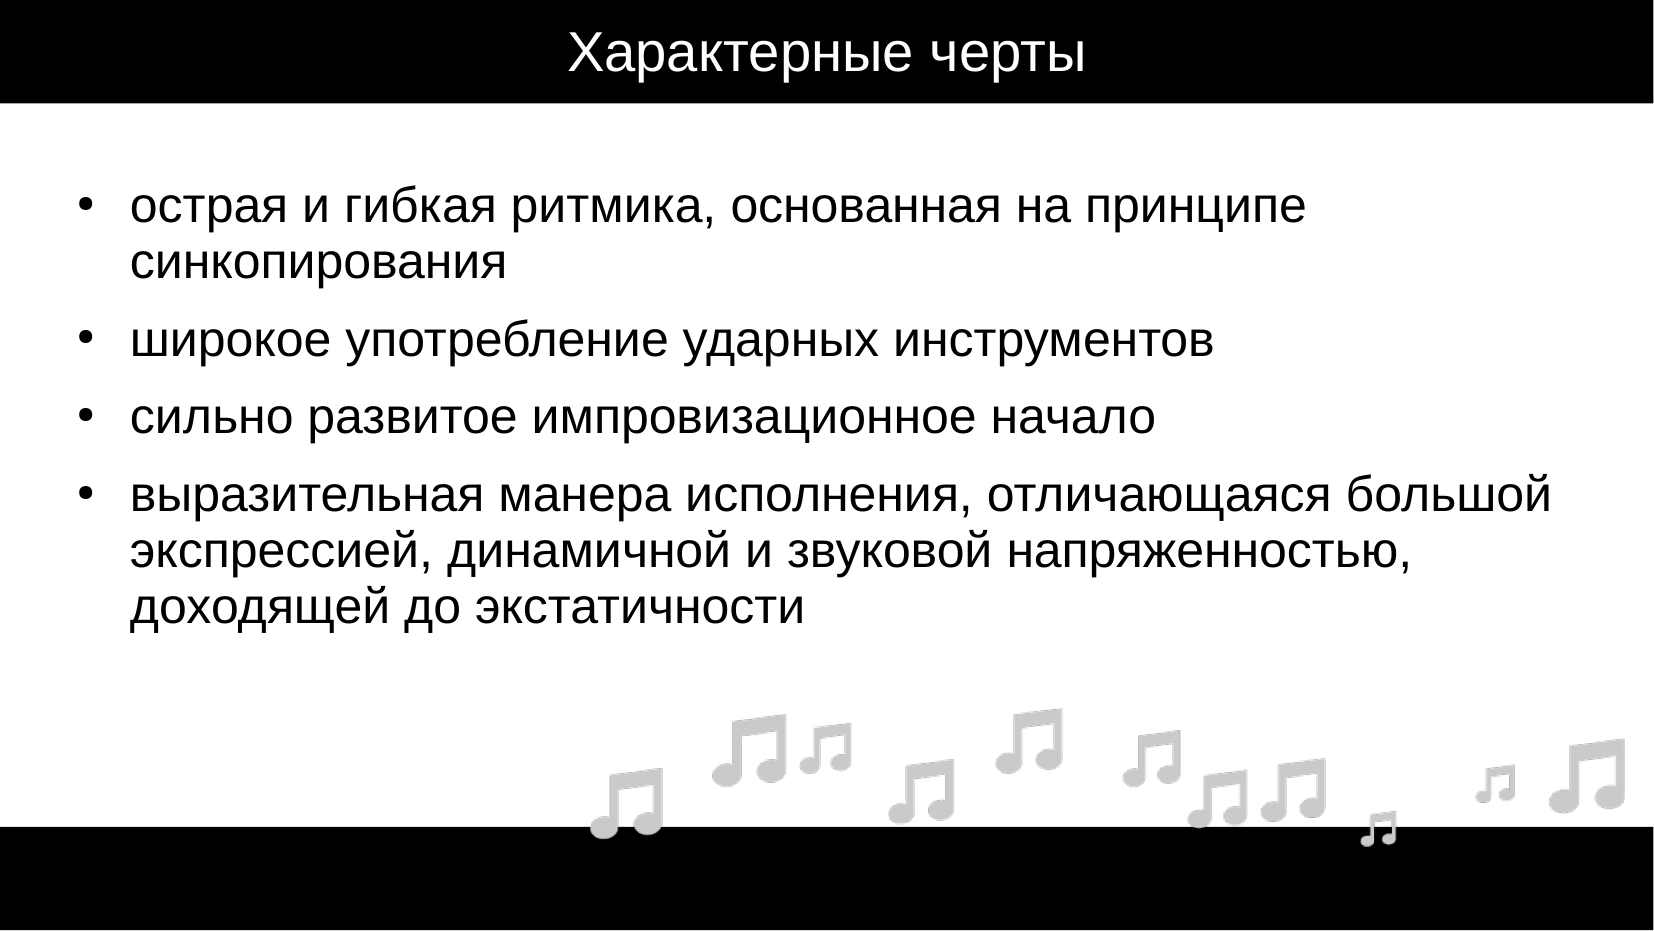

# Характерные черты
острая и гибкая ритмика, основанная на принципе синкопирования
широкое употребление ударных инструментов
сильно развитое импровизационное начало
выразительная манера исполнения, отличающаяся большой экспрессией, динамичной и звуковой напряженностью, доходящей до экстатичности